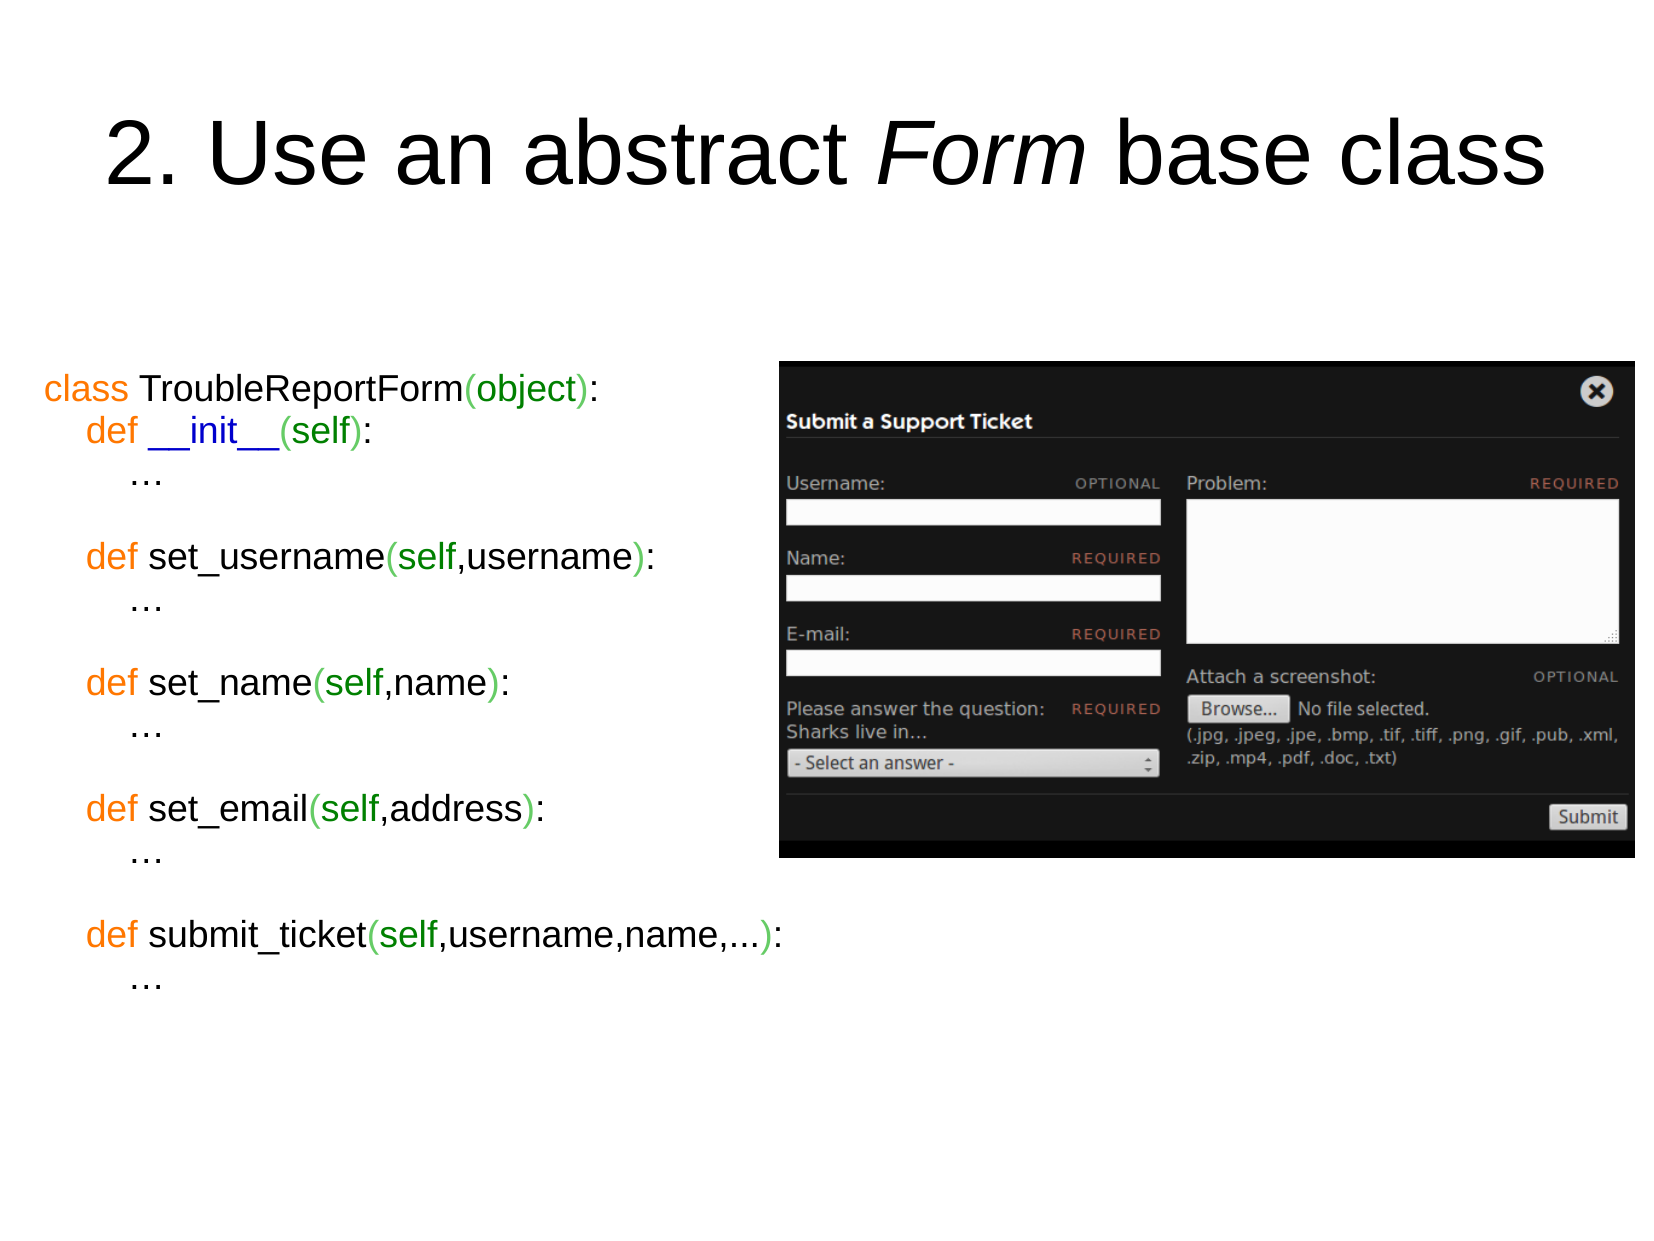

# 2. Use an abstract Form base class
class TroubleReportForm(object):
 def __init__(self):
 …
 def set_username(self,username):
 …
 def set_name(self,name):
 …
 def set_email(self,address):
 …
 def submit_ticket(self,username,name,...):
 …